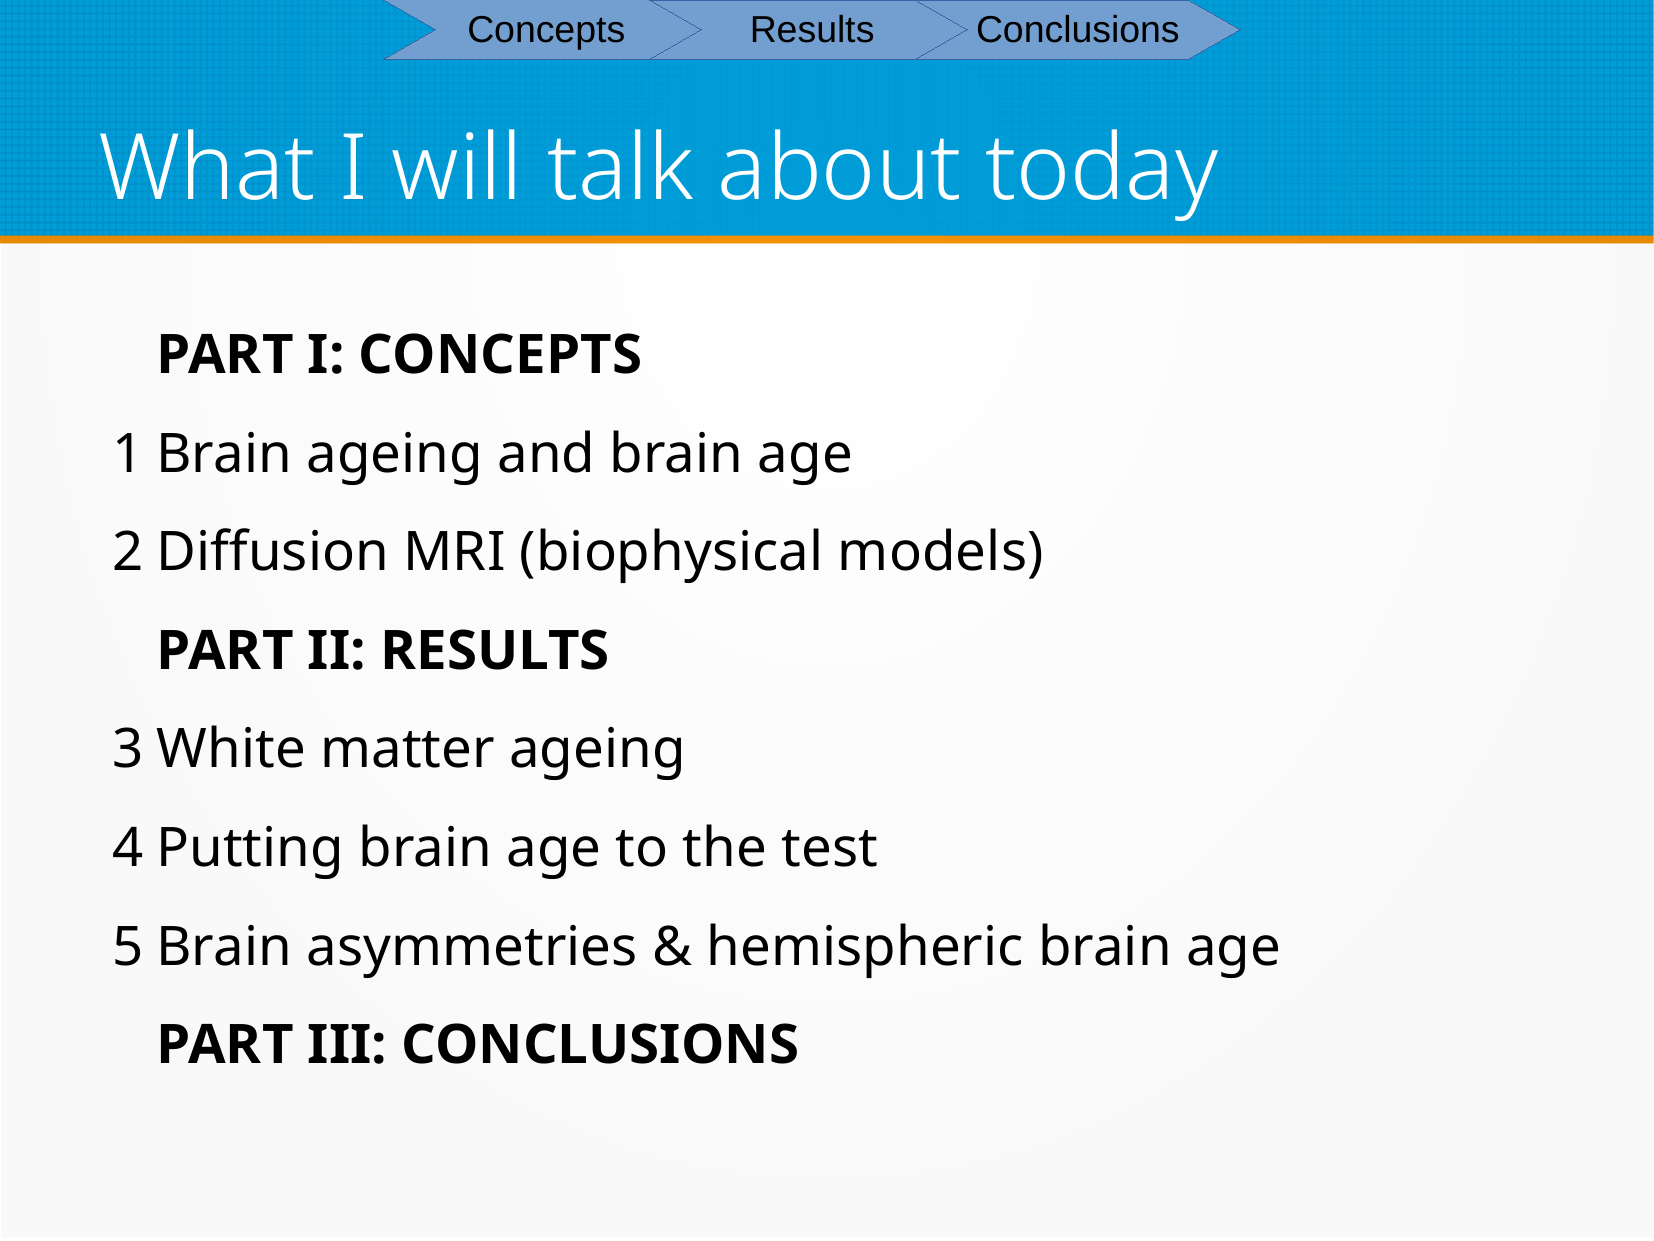

Results
Conclusions
Concepts
# What I will talk about today
PART I: CONCEPTS
Brain ageing and brain age
Diffusion MRI (biophysical models)
PART II: RESULTS
White matter ageing
Putting brain age to the test
Brain asymmetries & hemispheric brain age
PART III: CONCLUSIONS